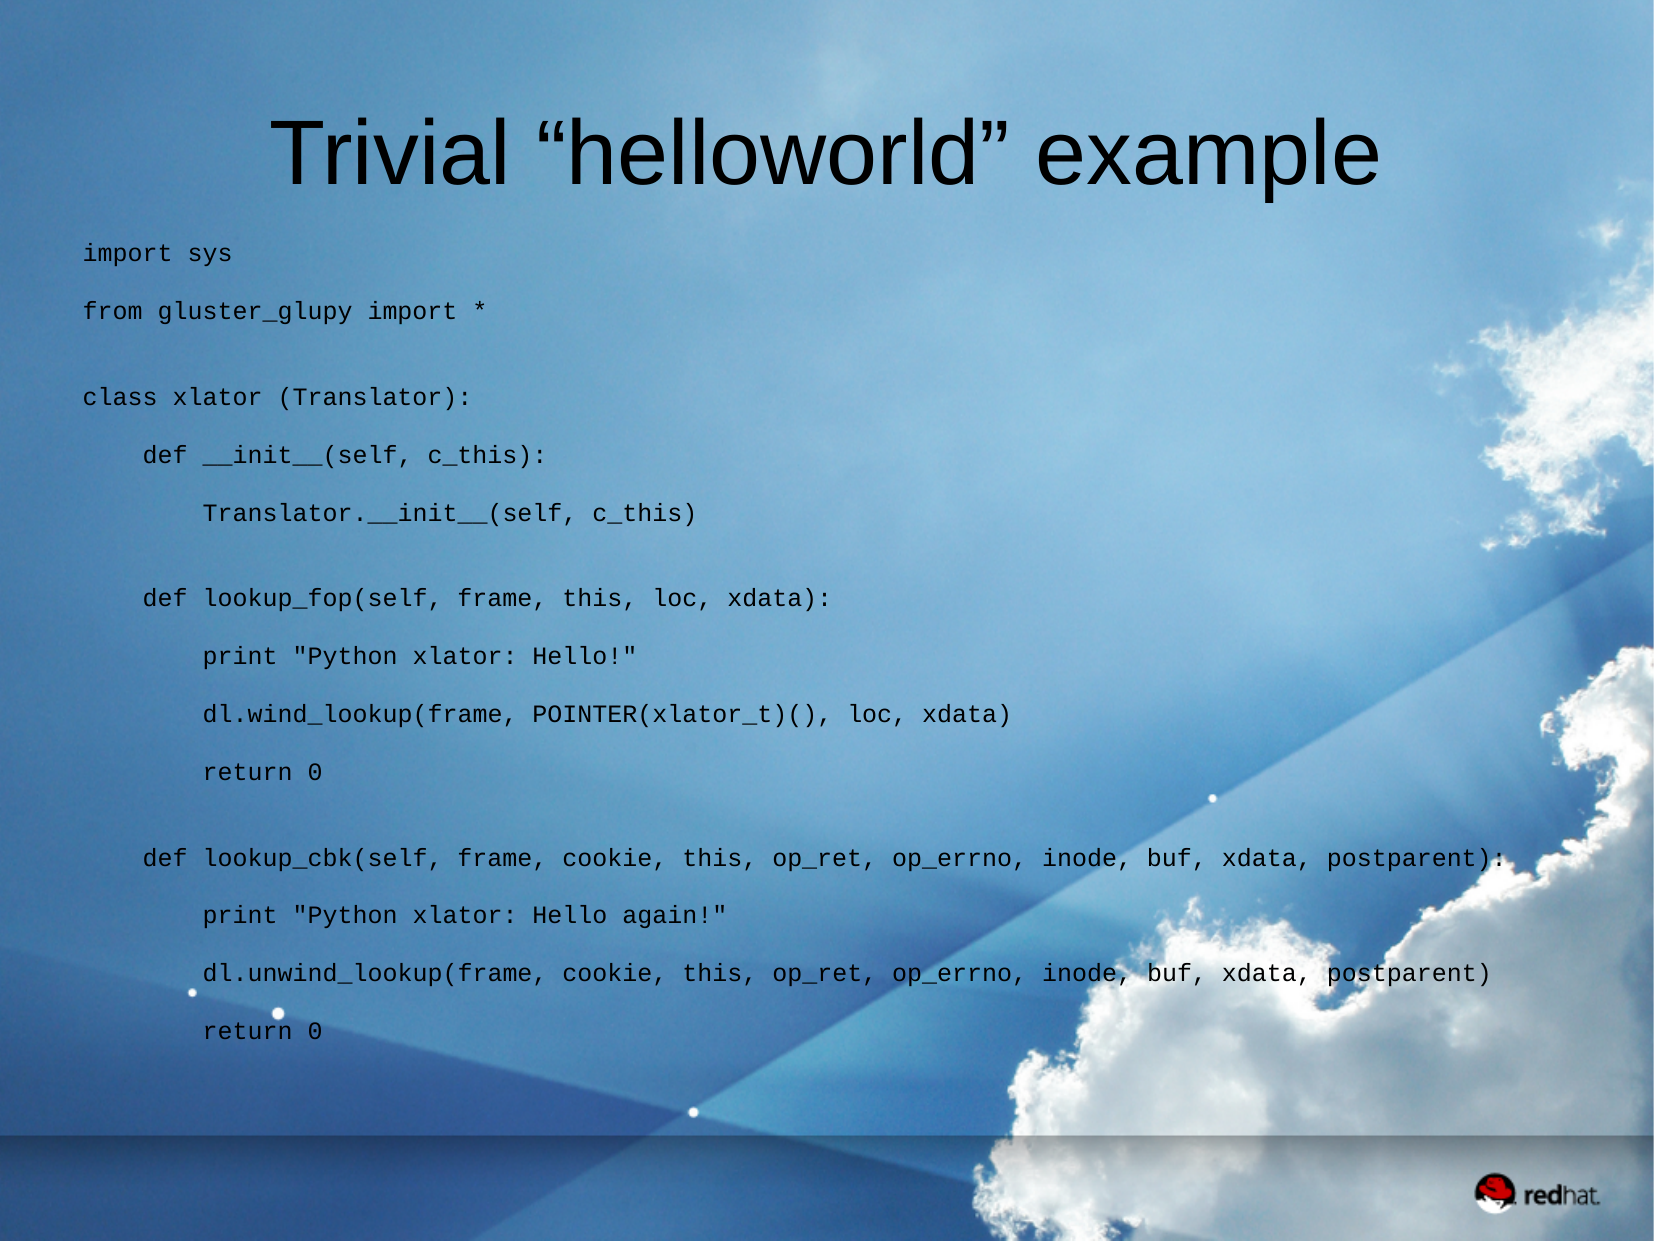

# Trivial “helloworld” example
import sys
from gluster_glupy import *
class xlator (Translator):
 def __init__(self, c_this):
 Translator.__init__(self, c_this)
 def lookup_fop(self, frame, this, loc, xdata):
 print "Python xlator: Hello!"
 dl.wind_lookup(frame, POINTER(xlator_t)(), loc, xdata)
 return 0
 def lookup_cbk(self, frame, cookie, this, op_ret, op_errno, inode, buf, xdata, postparent):
 print "Python xlator: Hello again!"
 dl.unwind_lookup(frame, cookie, this, op_ret, op_errno, inode, buf, xdata, postparent)
 return 0